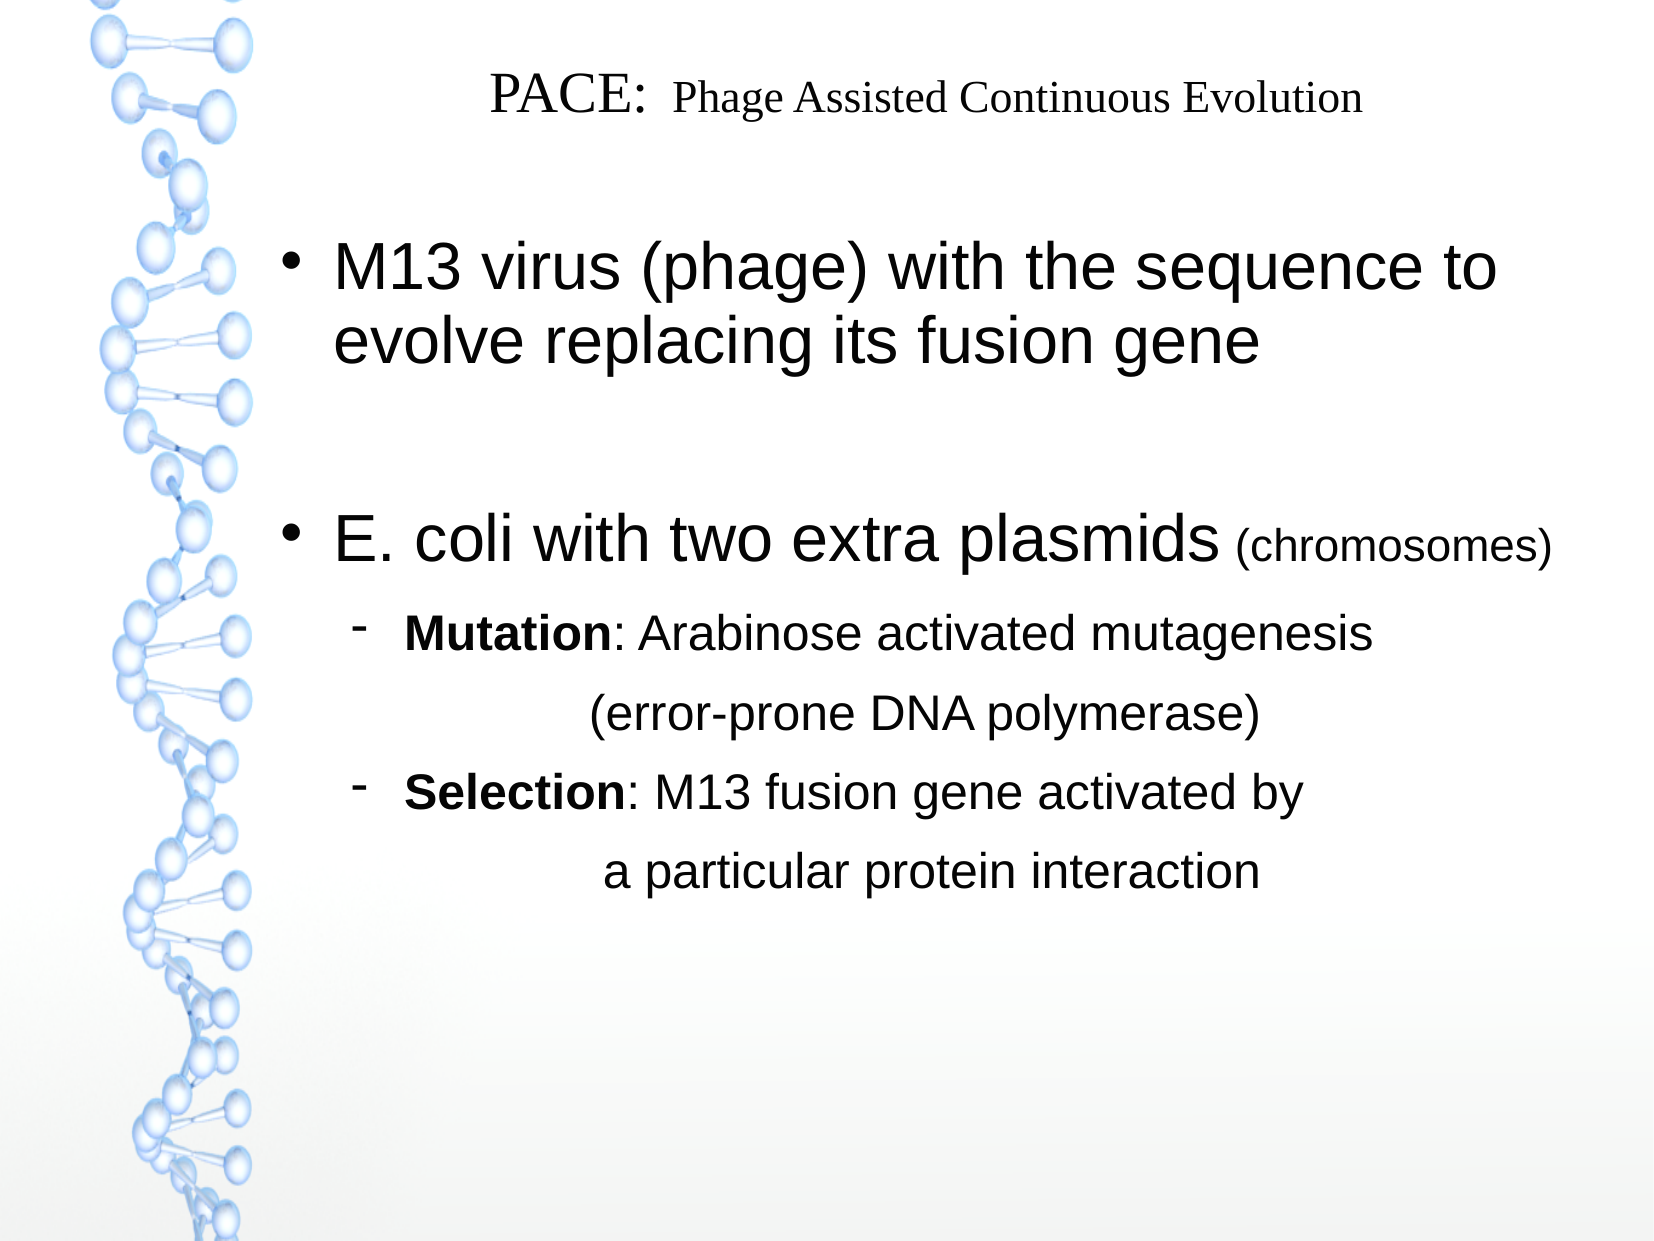

# PACE: Phage Assisted Continuous Evolution
M13 virus (phage) with the sequence to evolve replacing its fusion gene
E. coli with two extra plasmids (chromosomes)
Mutation: Arabinose activated mutagenesis
 (error-prone DNA polymerase)
Selection: M13 fusion gene activated by
 a particular protein interaction